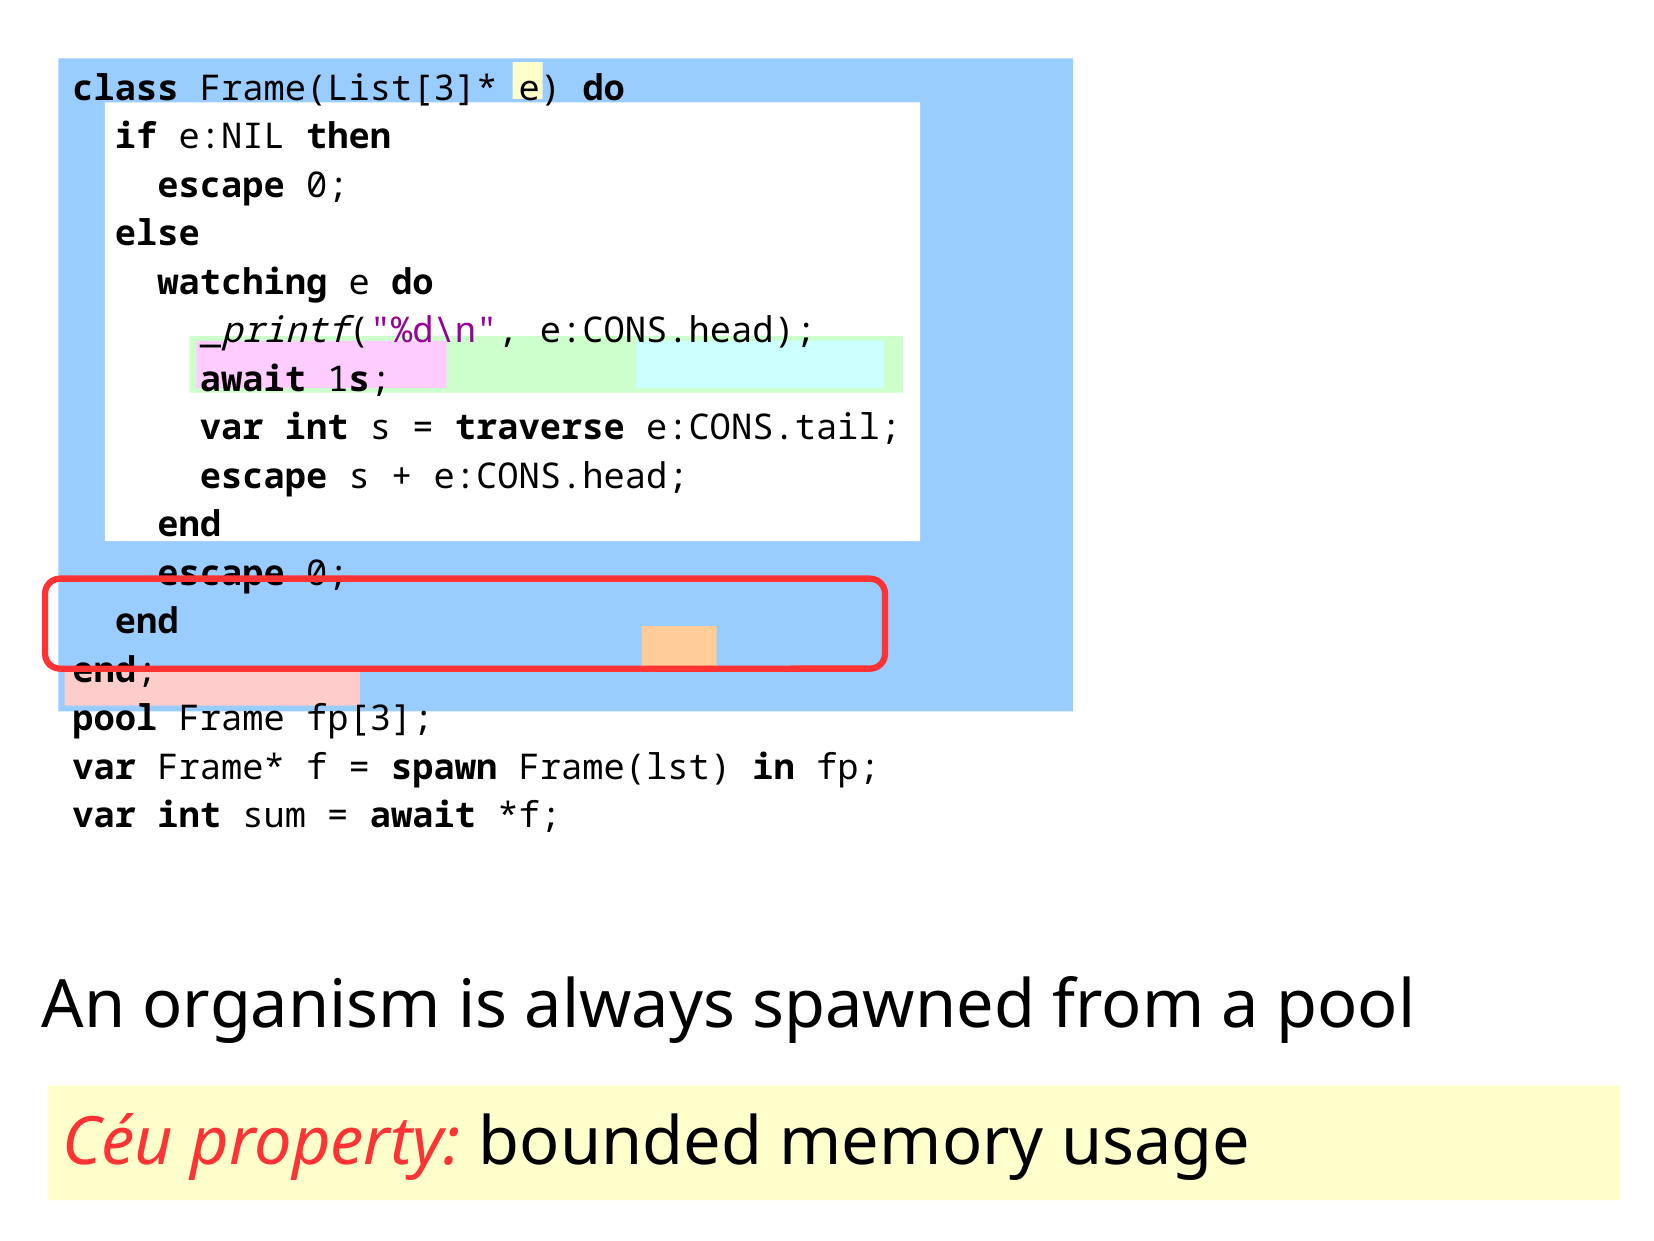

class Frame(List[3]* e) do
 if e:NIL then
 escape 0;
 else
 watching e do
 _printf("%d\n", e:CONS.head);
 await 1s;
 var int s = traverse e:CONS.tail;
 escape s + e:CONS.head;
 end
 escape 0;
 end
 end;
 pool Frame fp[3];
 var Frame* f = spawn Frame(lst) in fp;
 var int sum = await *f;
An organism is always spawned from a pool
Céu property: bounded memory usage